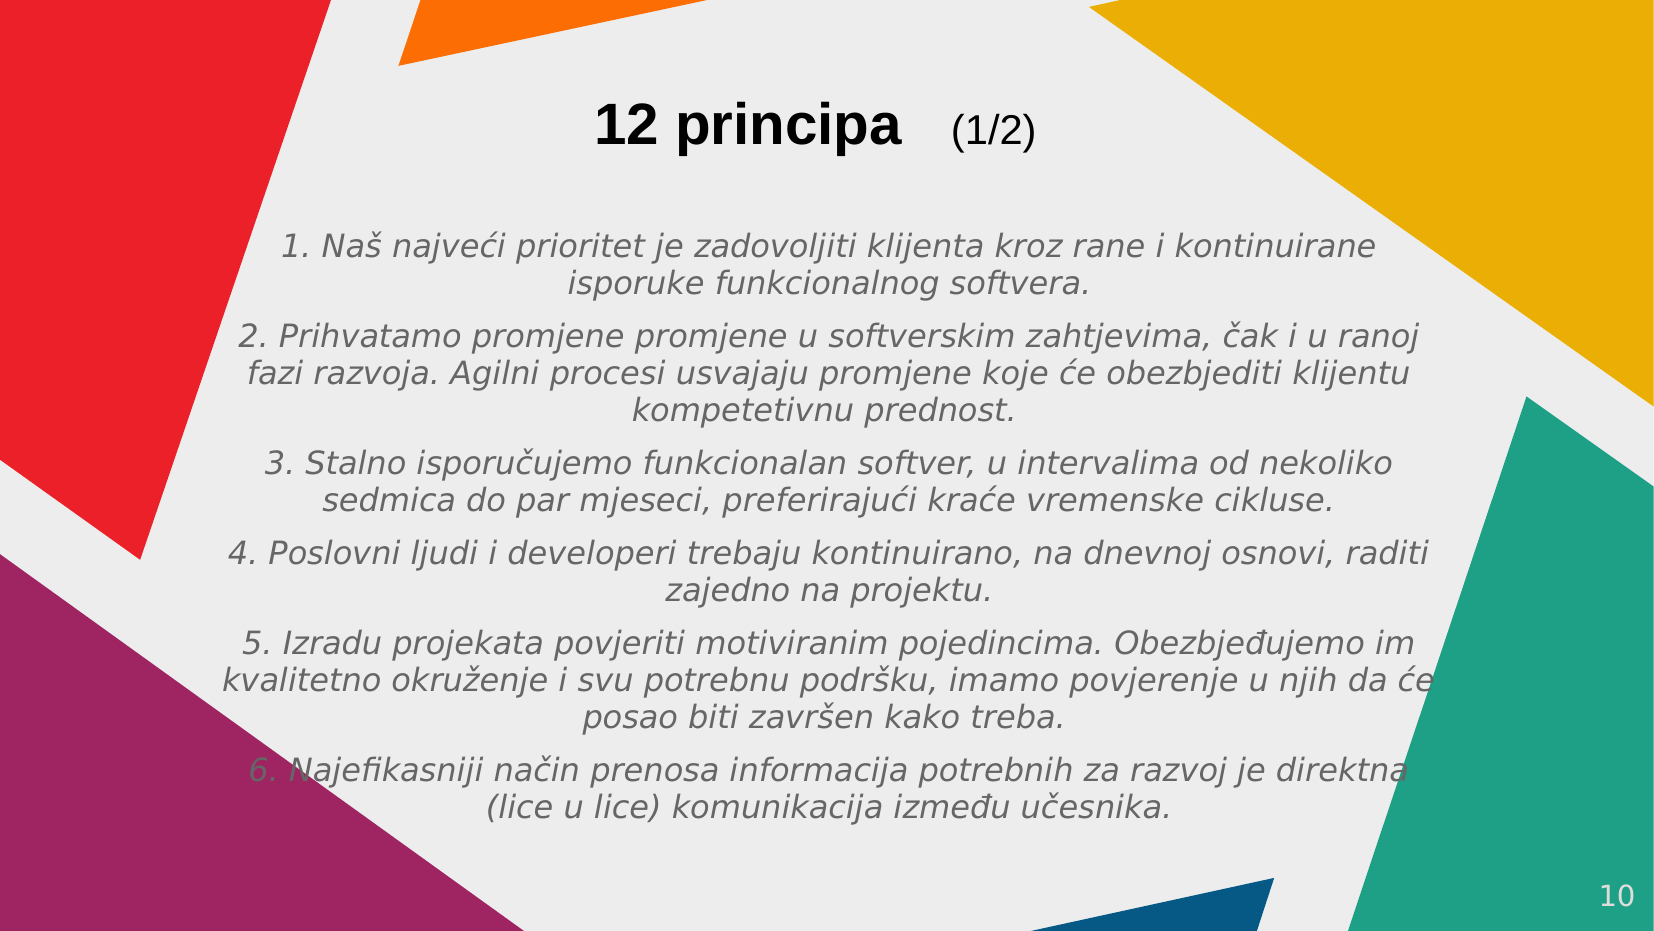

# 12 principa (1/2)
1. Naš najveći prioritet je zadovoljiti klijenta kroz rane i kontinuirane isporuke funkcionalnog softvera.
2. Prihvatamo promjene promjene u softverskim zahtjevima, čak i u ranoj fazi razvoja. Agilni procesi usvajaju promjene koje će obezbjediti klijentu kompetetivnu prednost.
3. Stalno isporučujemo funkcionalan softver, u intervalima od nekoliko sedmica do par mjeseci, preferirajući kraće vremenske cikluse.
4. Poslovni ljudi i developeri trebaju kontinuirano, na dnevnoj osnovi, raditi zajedno na projektu.
5. Izradu projekata povjeriti motiviranim pojedincima. Obezbjeđujemo im kvalitetno okruženje i svu potrebnu podršku, imamo povjerenje u njih da će posao biti završen kako treba.
6. Najefikasniji način prenosa informacija potrebnih za razvoj je direktna (lice u lice) komunikacija između učesnika.
10